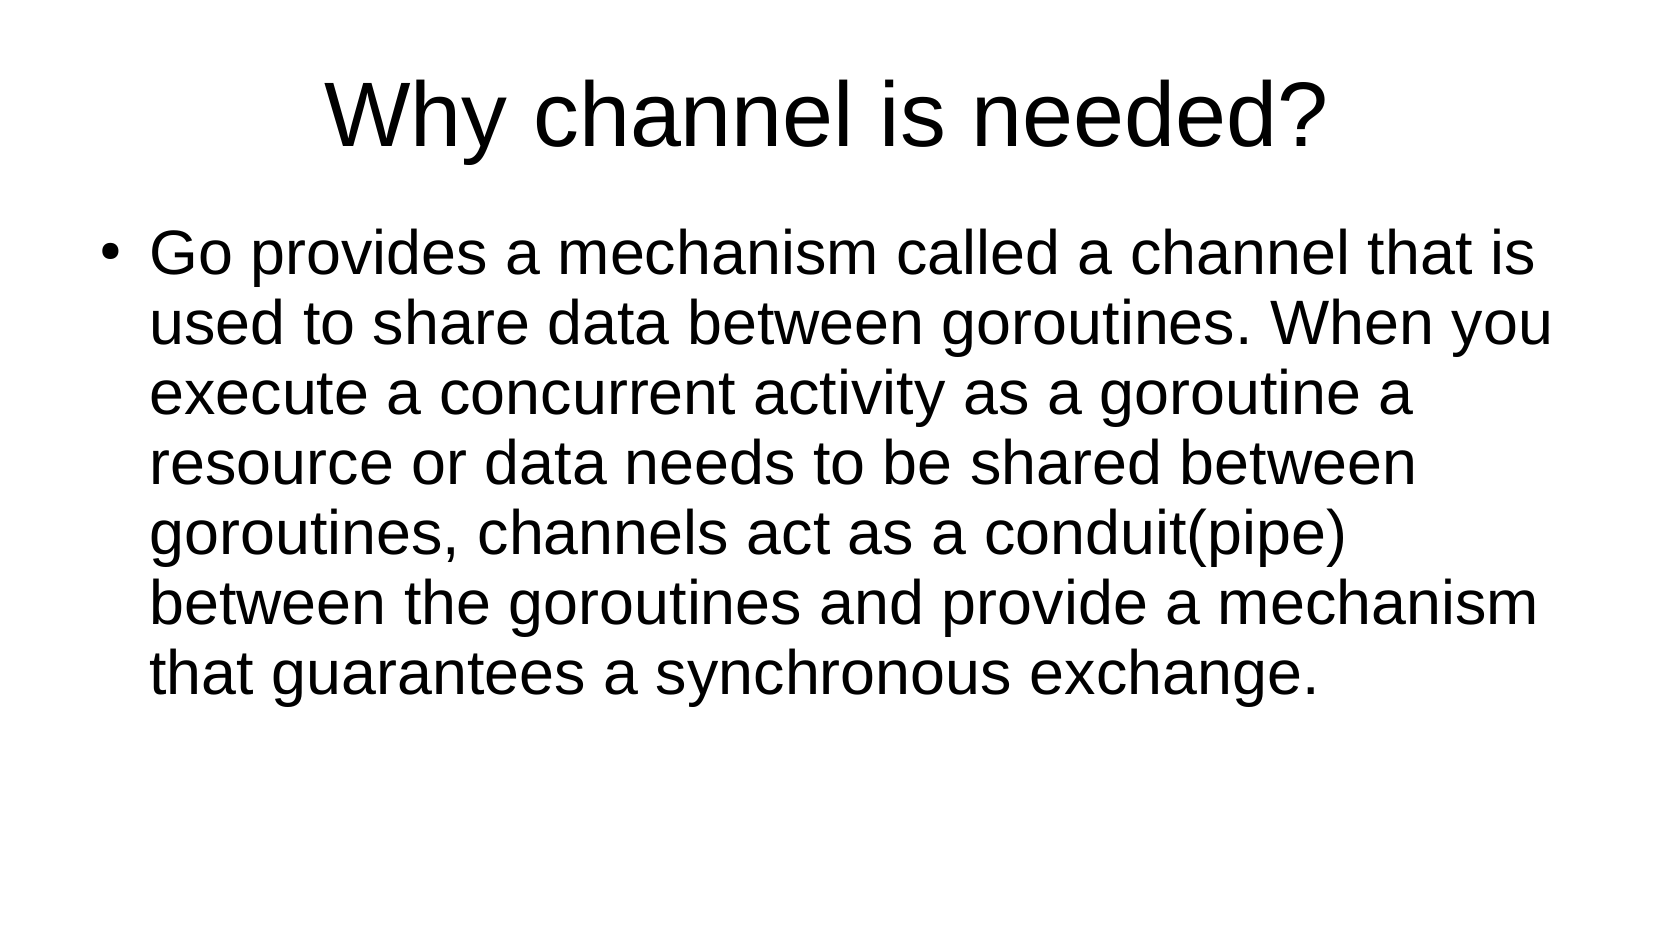

# Why channel is needed?
Go provides a mechanism called a channel that is used to share data between goroutines. When you execute a concurrent activity as a goroutine a resource or data needs to be shared between goroutines, channels act as a conduit(pipe) between the goroutines and provide a mechanism that guarantees a synchronous exchange.